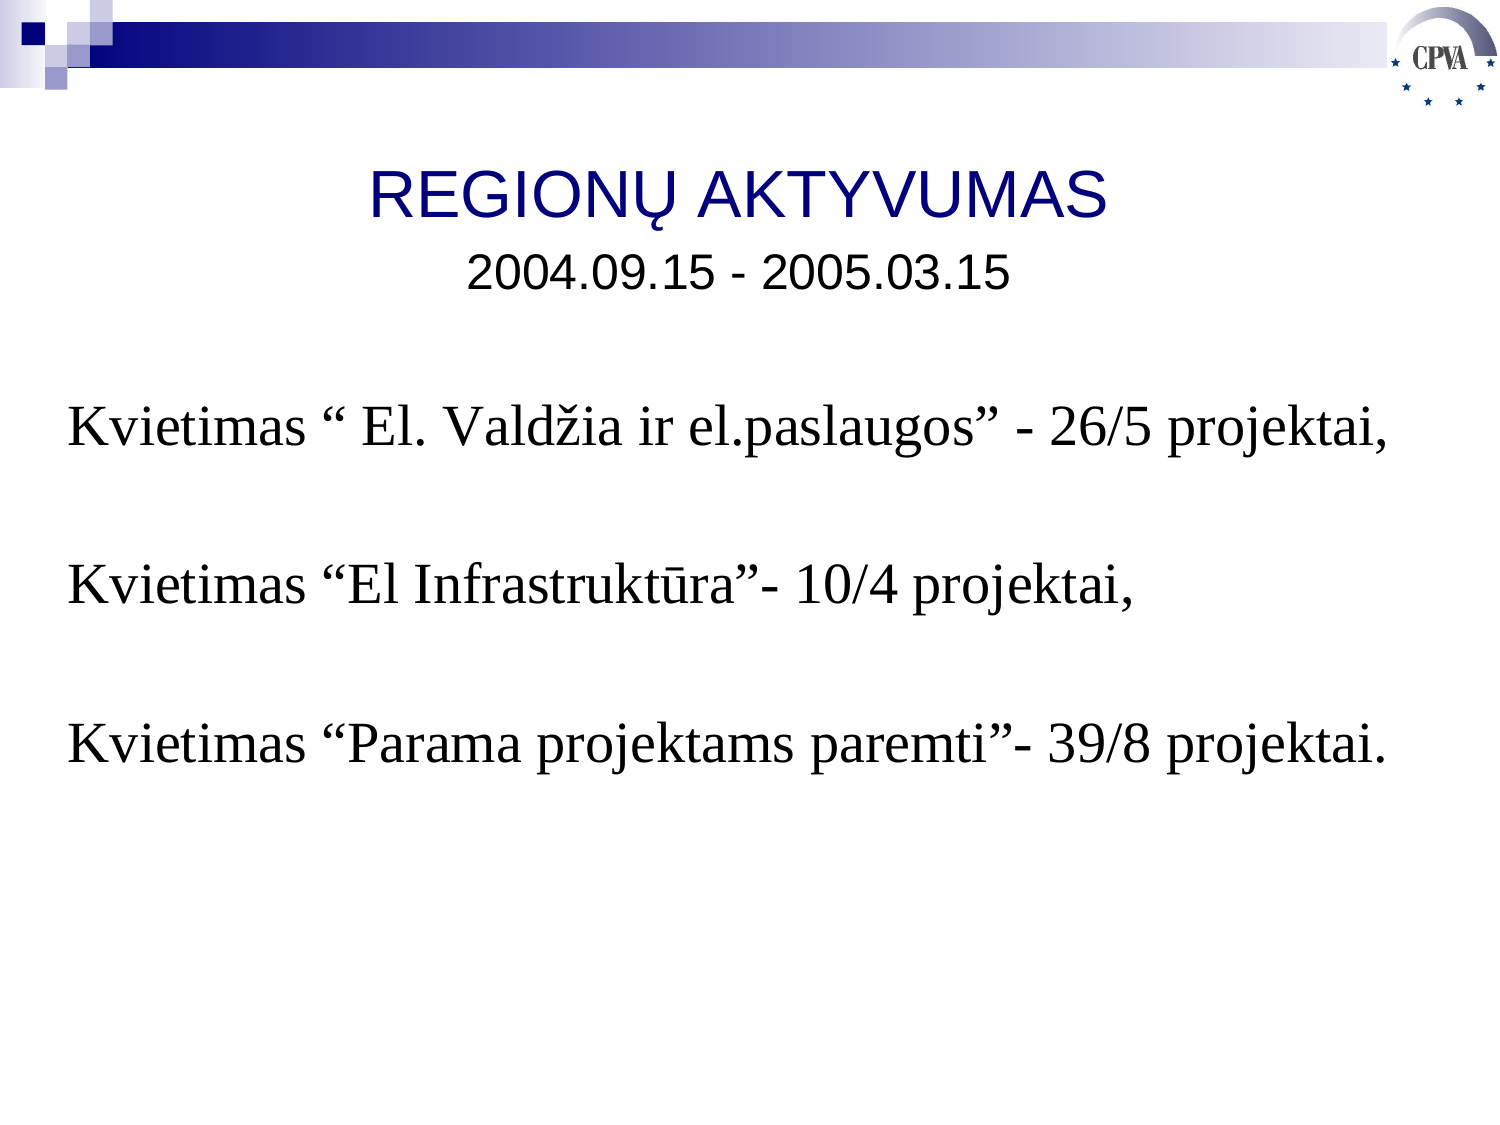

# REGIONŲ AKTYVUMAS
2004.09.15 - 2005.03.15
Kvietimas “ El. Valdžia ir el.paslaugos” - 26/5 projektai,
Kvietimas “El Infrastruktūra”- 10/4 projektai,
Kvietimas “Parama projektams paremti”- 39/8 projektai.